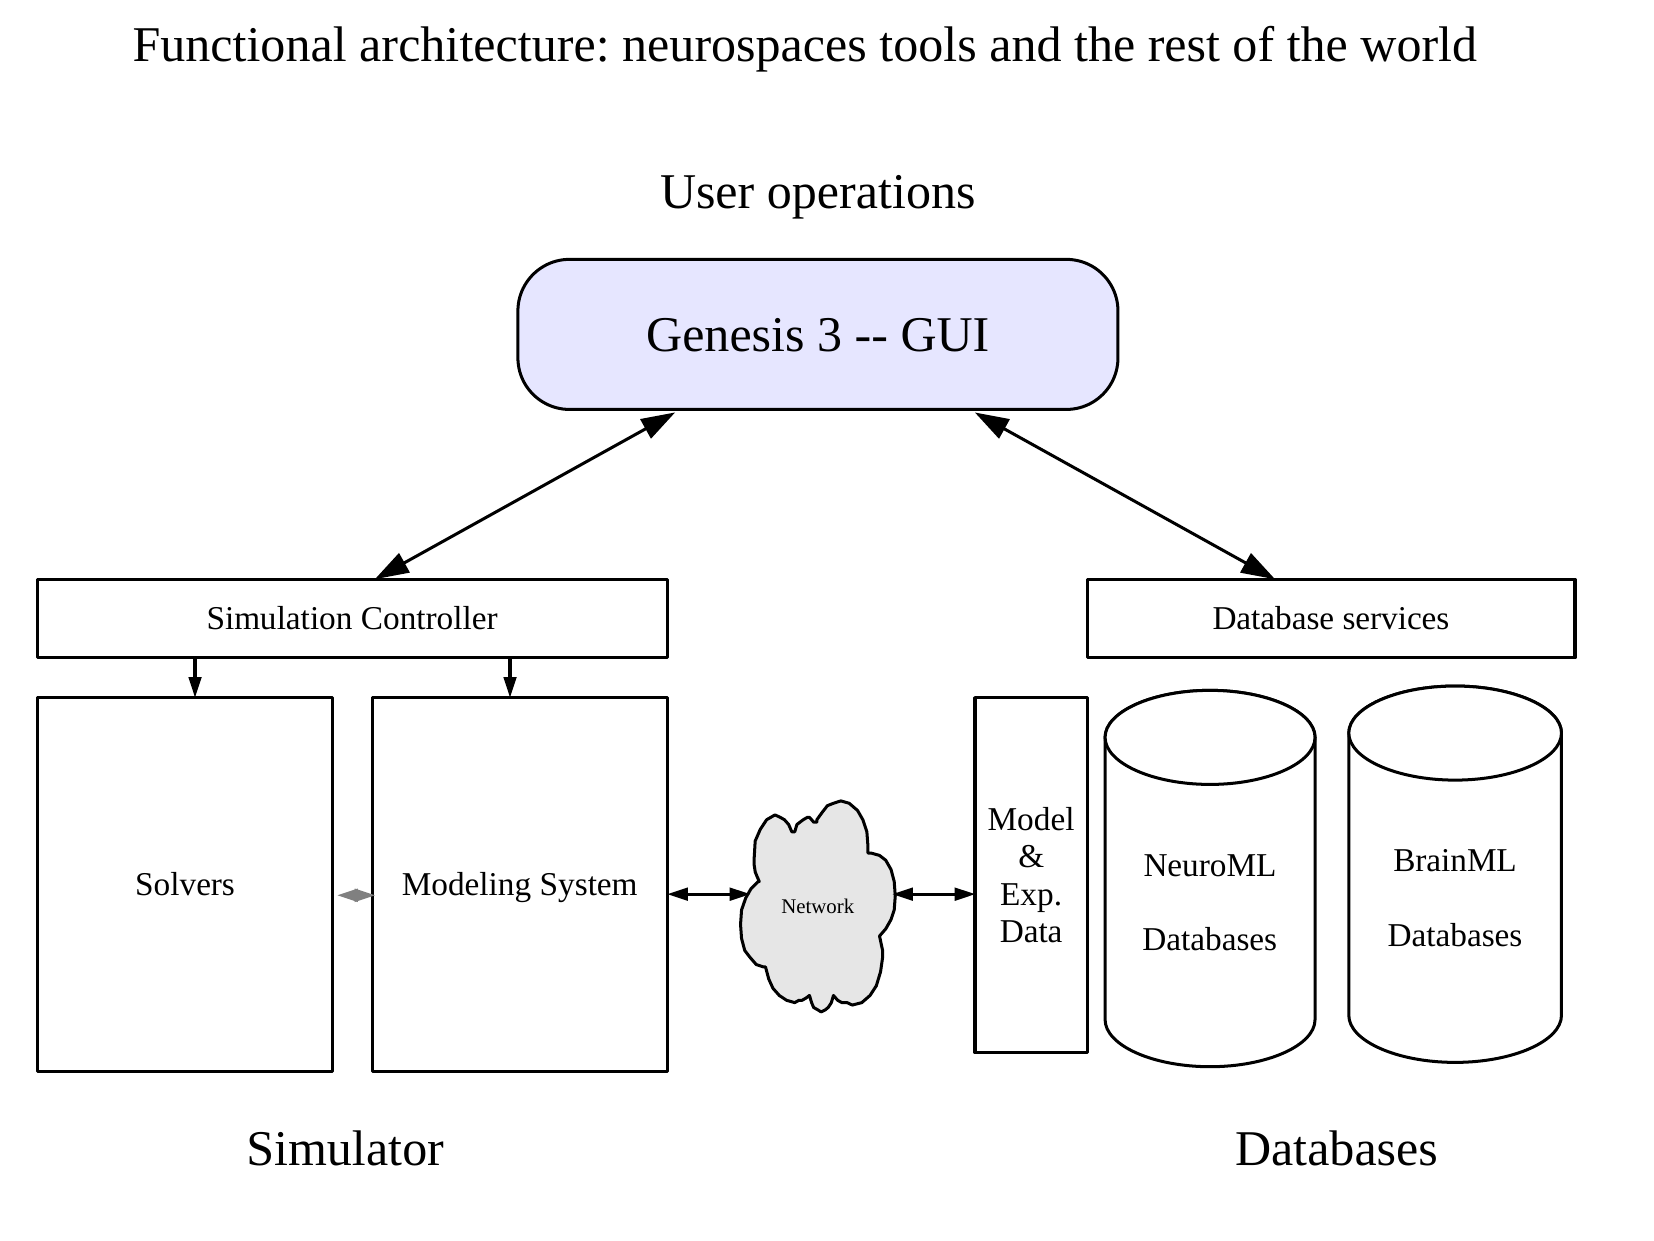

Functional architecture: neurospaces tools and the rest of the world
User operations
Genesis 3 -- GUI
Simulation Controller
Solvers
Modeling System
Database services
BrainML
Databases
NeuroML
Databases
Model
&
Exp.
Data
Network
Simulator
Databases